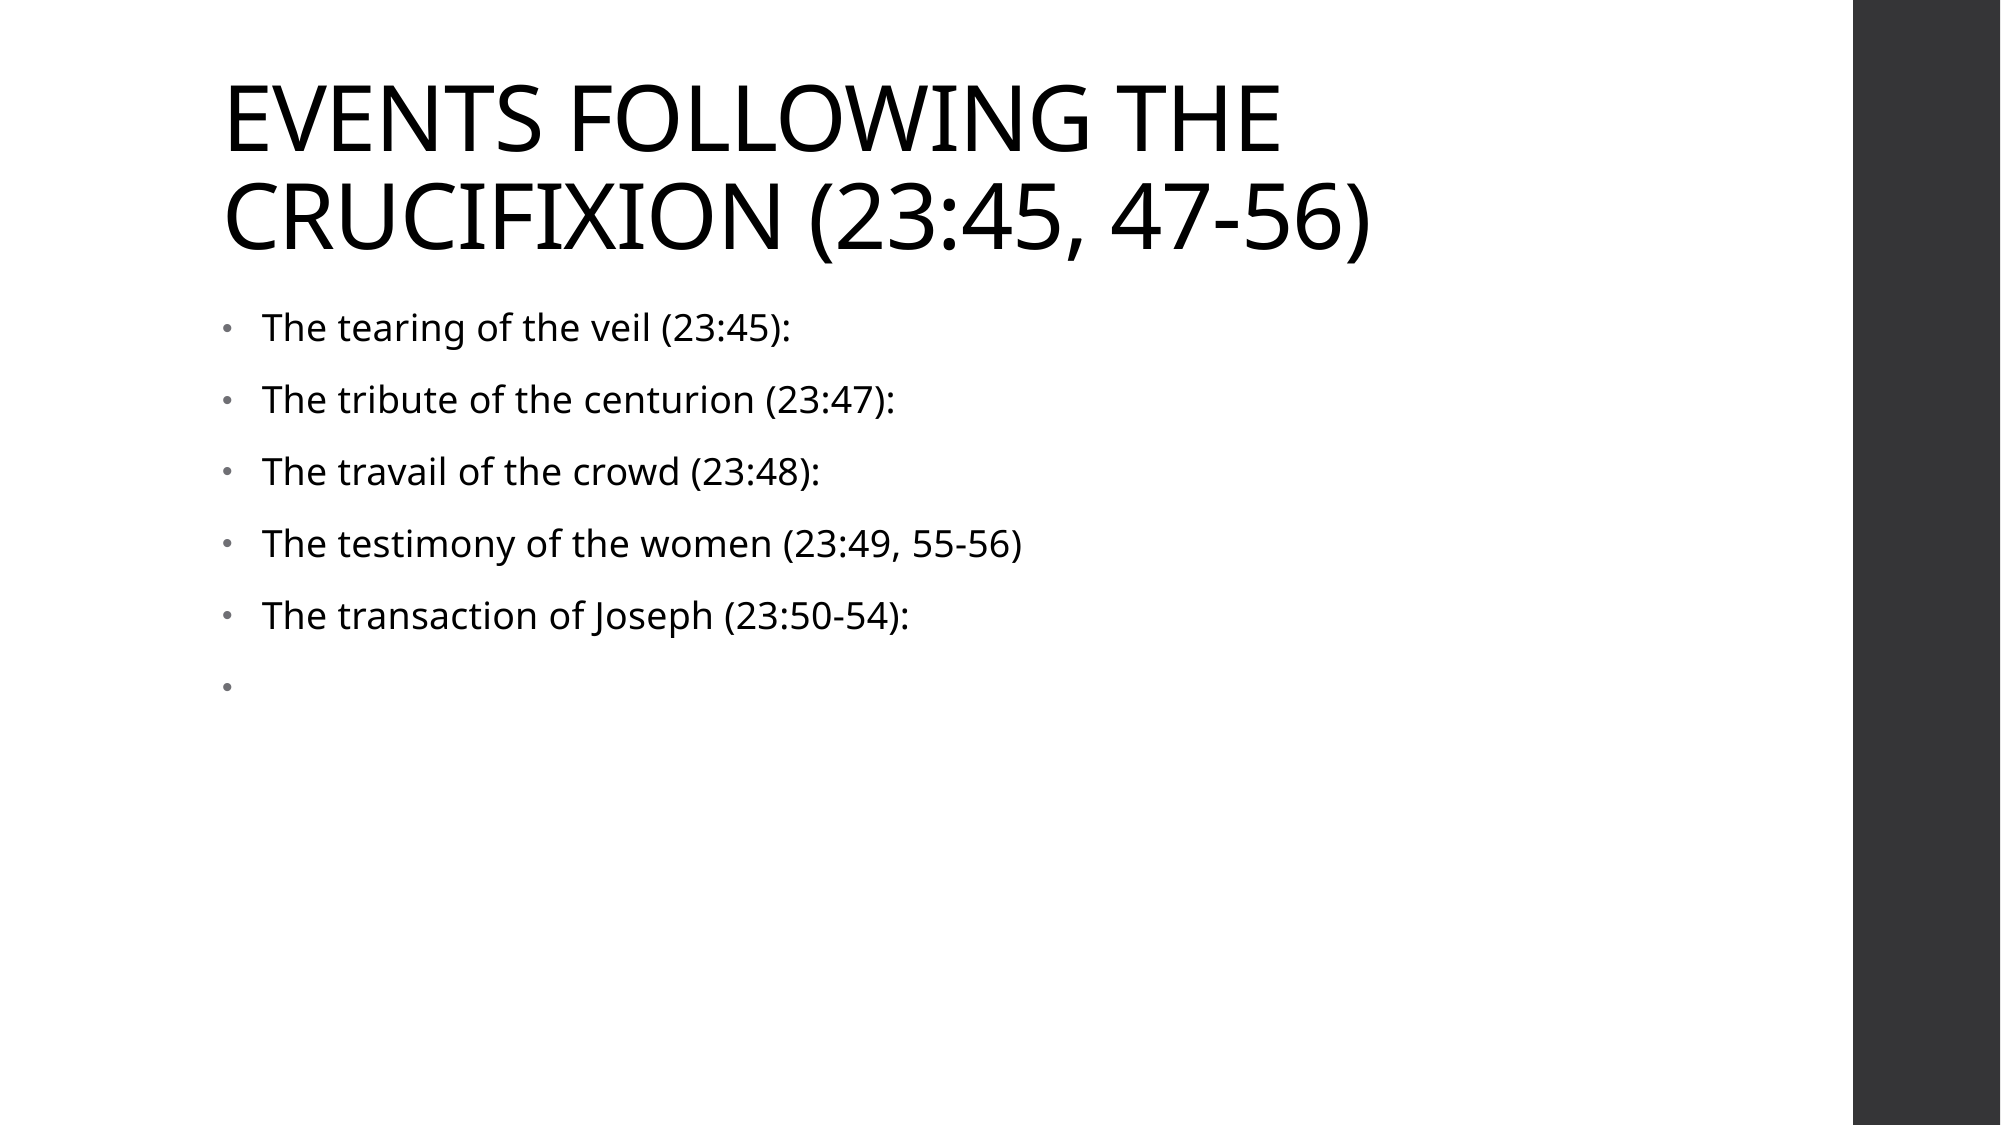

# EVENTS FOLLOWING THE CRUCIFIXION (23:45, 47-56)
 The tearing of the veil (23:45):
 The tribute of the centurion (23:47):
 The travail of the crowd (23:48):
 The testimony of the women (23:49, 55-56)
 The transaction of Joseph (23:50-54):